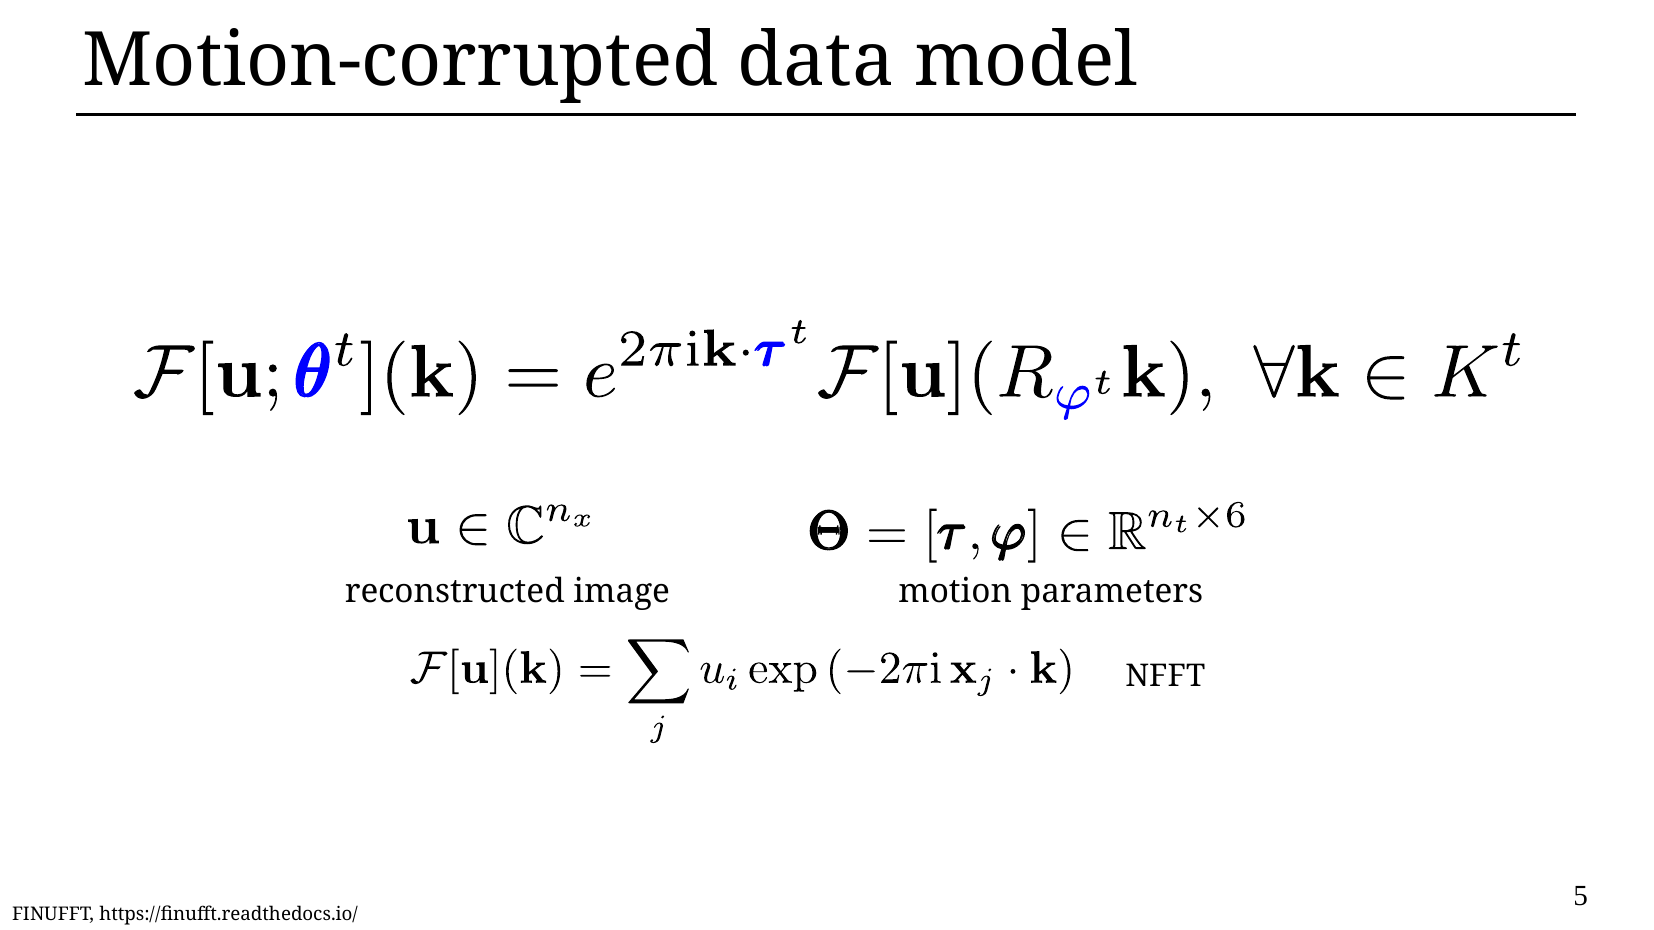

# Motion-corrupted data model
reconstructed image
motion parameters
NFFT
FINUFFT, https://finufft.readthedocs.io/